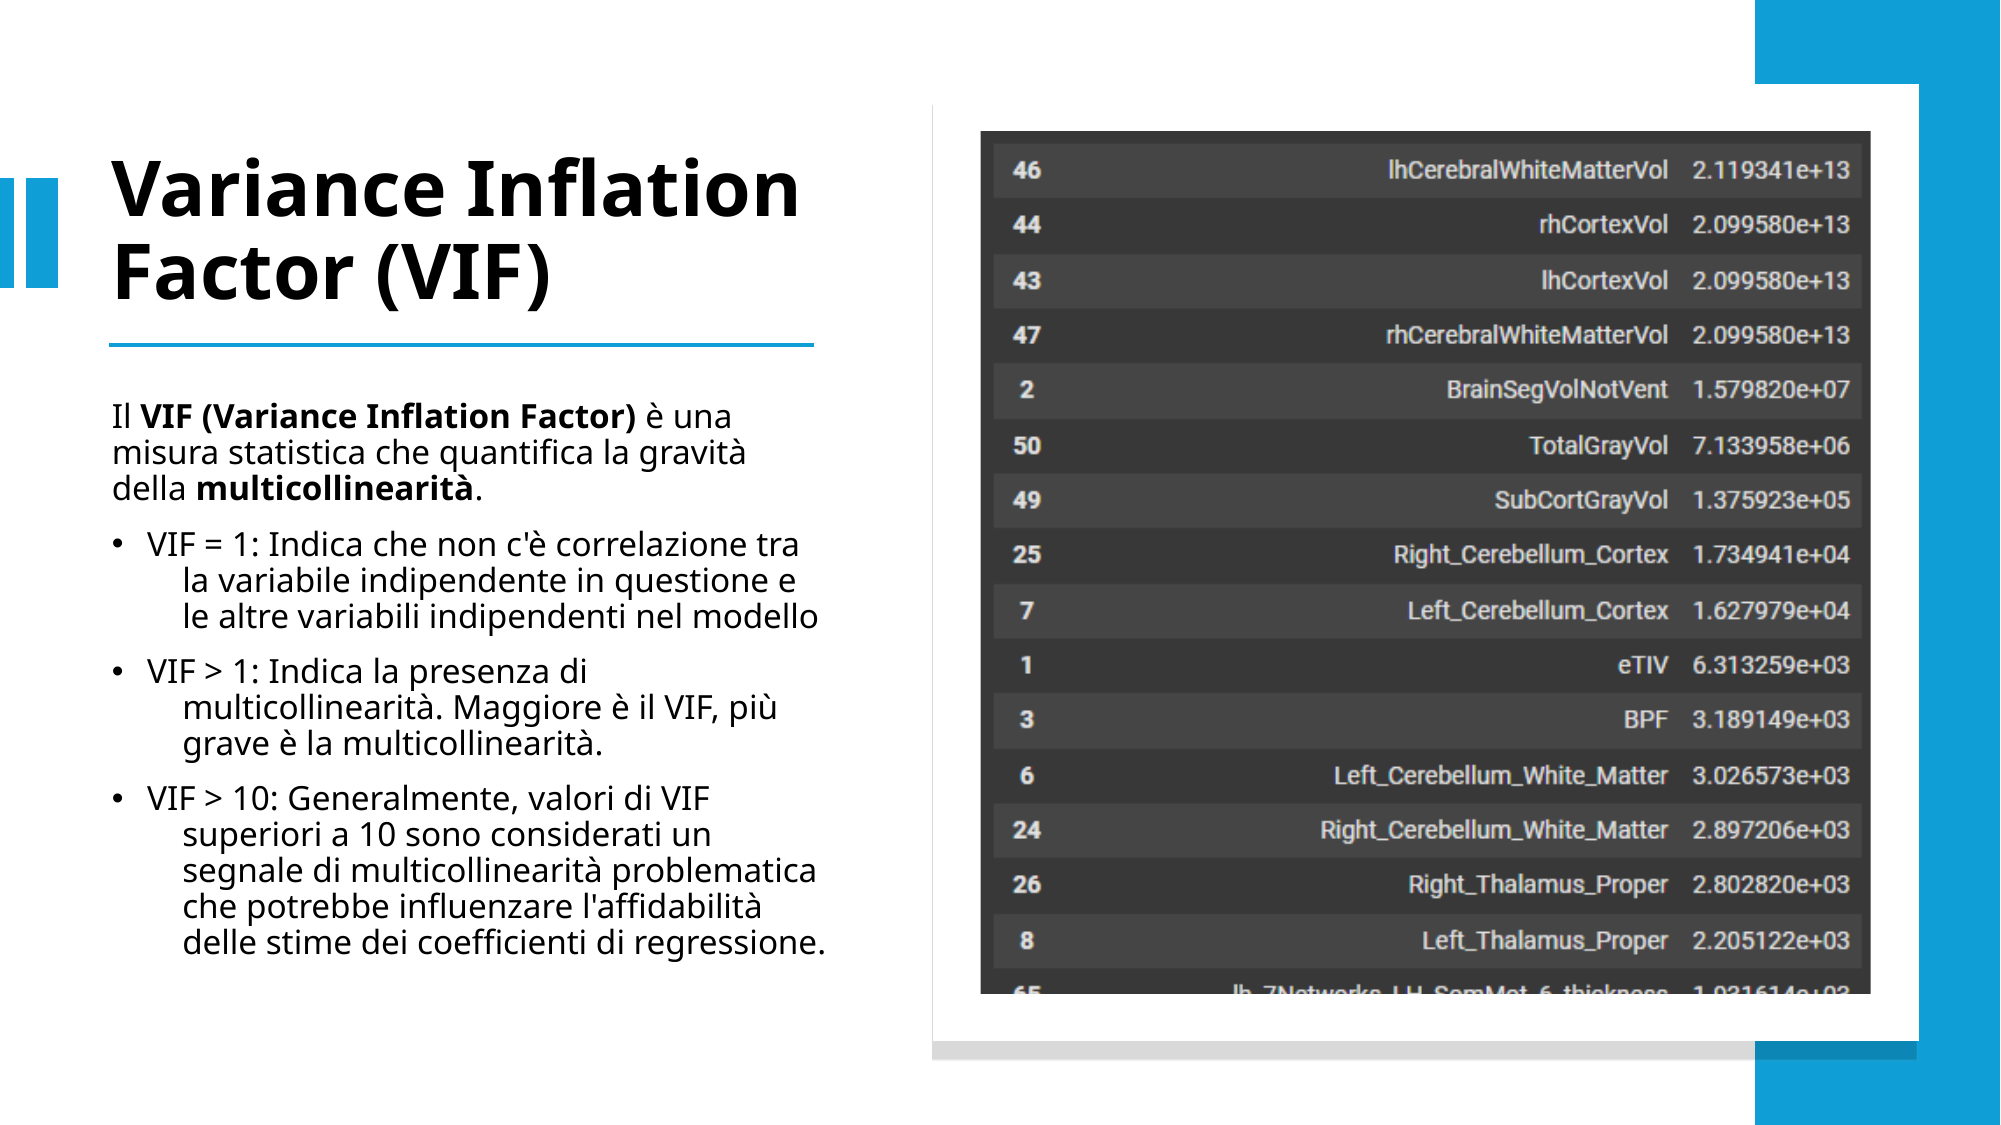

# Variance Inflation Factor (VIF)
Il VIF (Variance Inflation Factor) è una misura statistica che quantifica la gravità della multicollinearità.
VIF = 1: Indica che non c'è correlazione tra la variabile indipendente in questione e le altre variabili indipendenti nel modello
VIF > 1: Indica la presenza di multicollinearità. Maggiore è il VIF, più grave è la multicollinearità.
VIF > 10: Generalmente, valori di VIF superiori a 10 sono considerati un segnale di multicollinearità problematica che potrebbe influenzare l'affidabilità delle stime dei coefficienti di regressione.